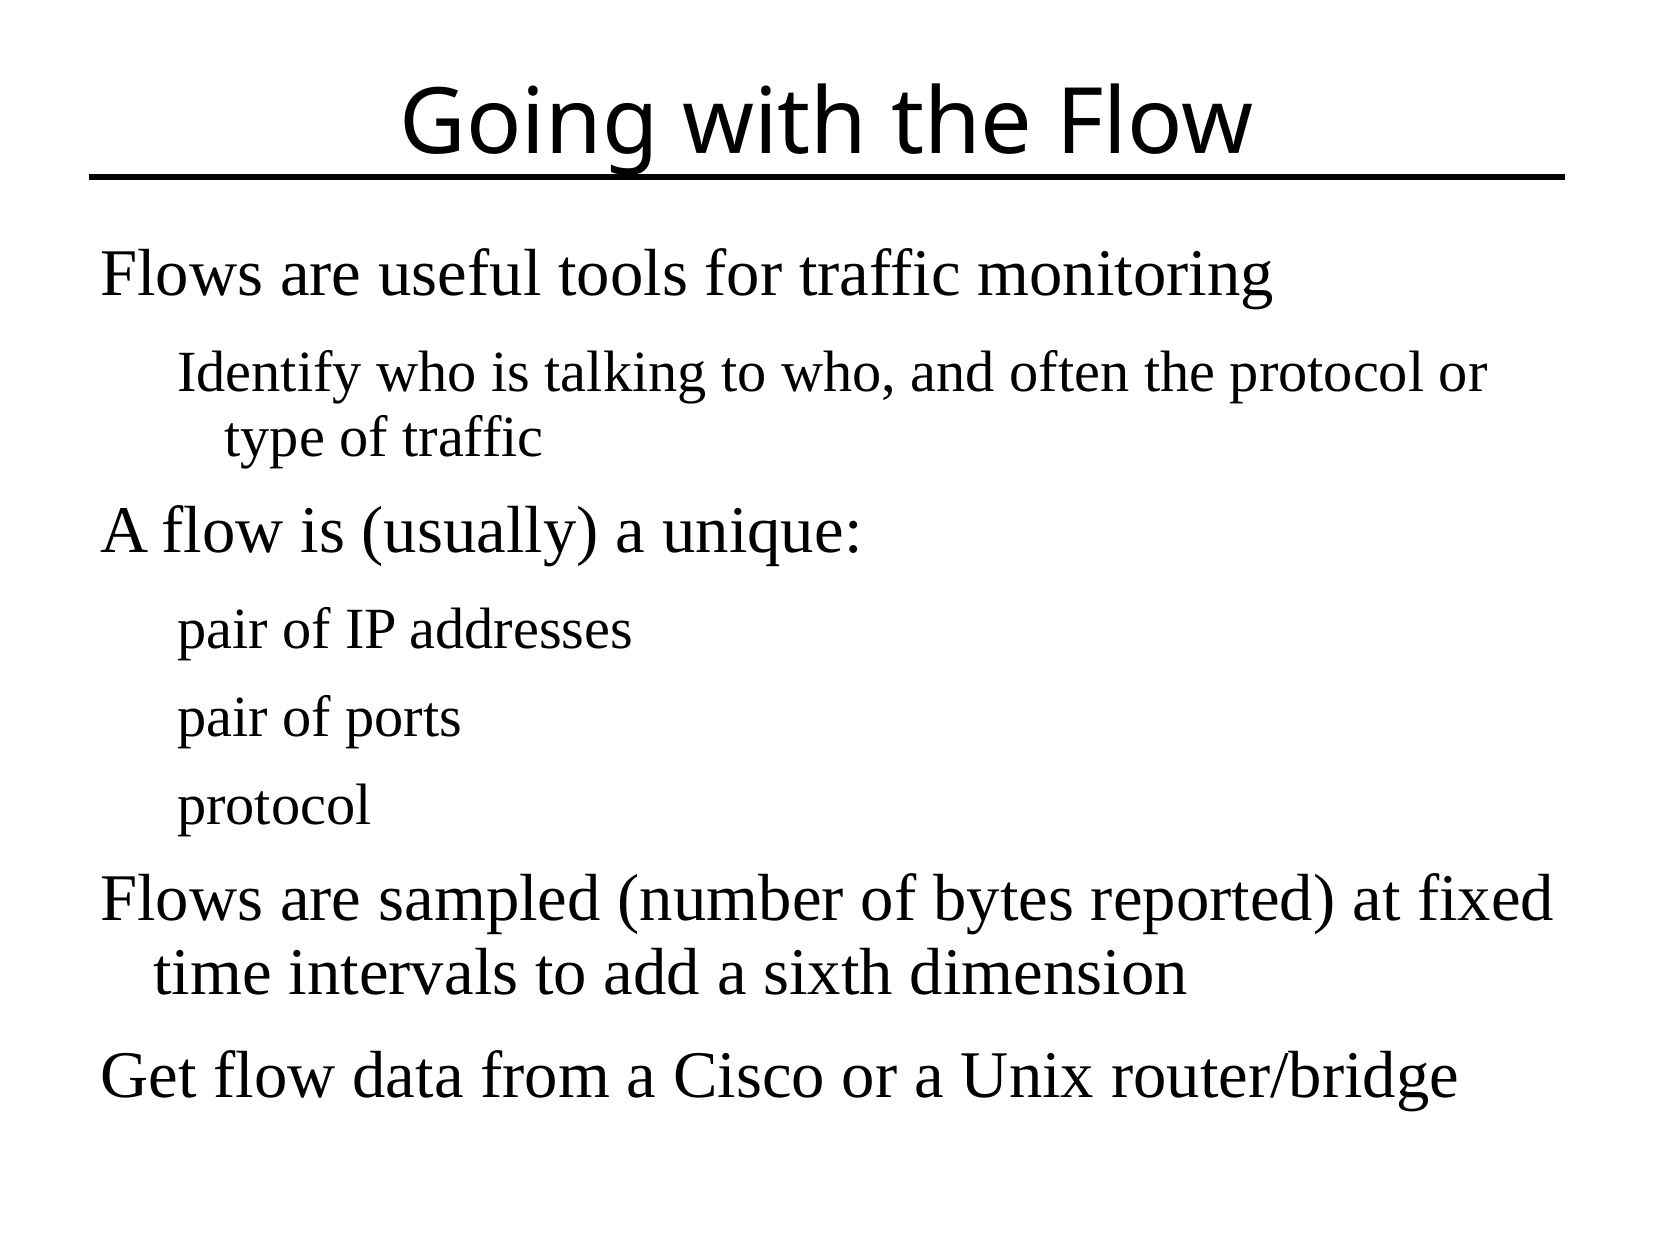

# Going with the Flow
Flows are useful tools for traffic monitoring
Identify who is talking to who, and often the protocol or type of traffic
A flow is (usually) a unique:
pair of IP addresses
pair of ports
protocol
Flows are sampled (number of bytes reported) at fixed time intervals to add a sixth dimension
Get flow data from a Cisco or a Unix router/bridge